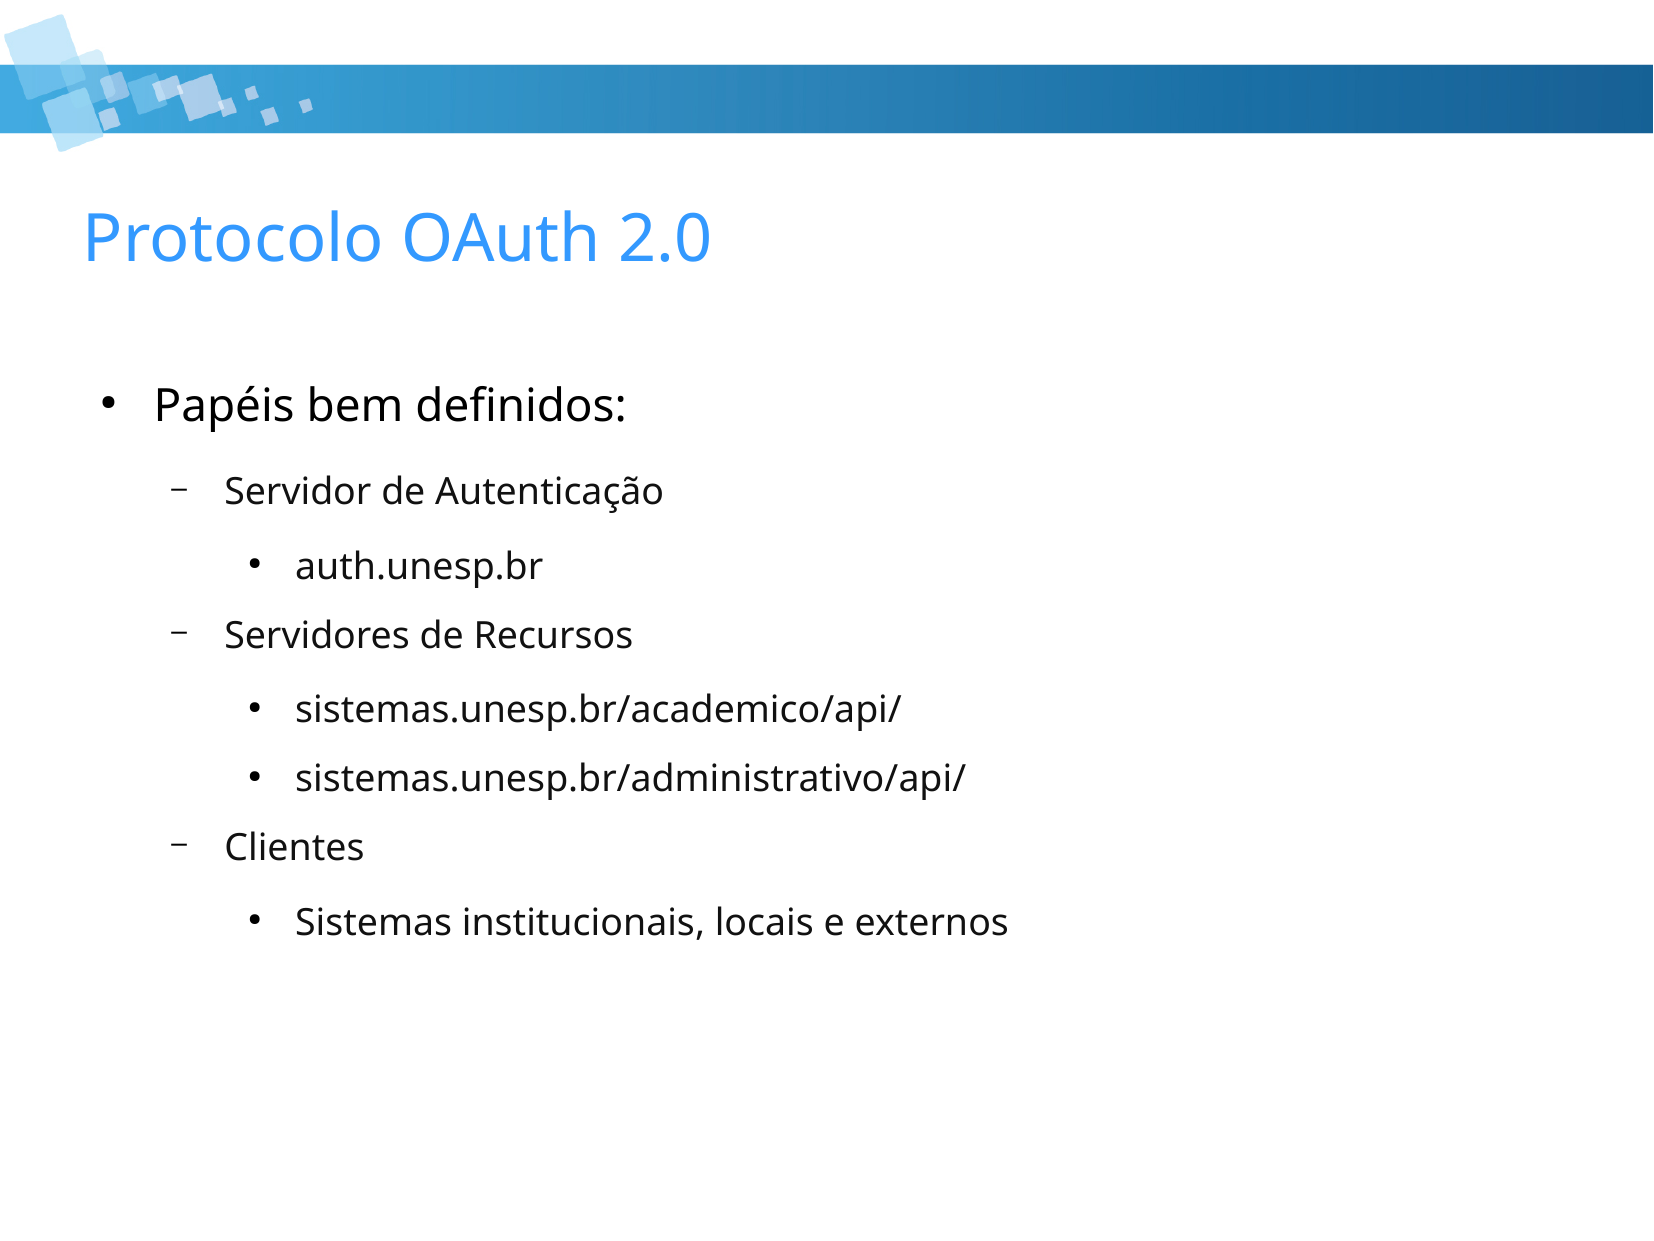

# Protocolo OAuth 2.0
Papéis bem definidos:
Servidor de Autenticação
auth.unesp.br
Servidores de Recursos
sistemas.unesp.br/academico/api/
sistemas.unesp.br/administrativo/api/
Clientes
Sistemas institucionais, locais e externos